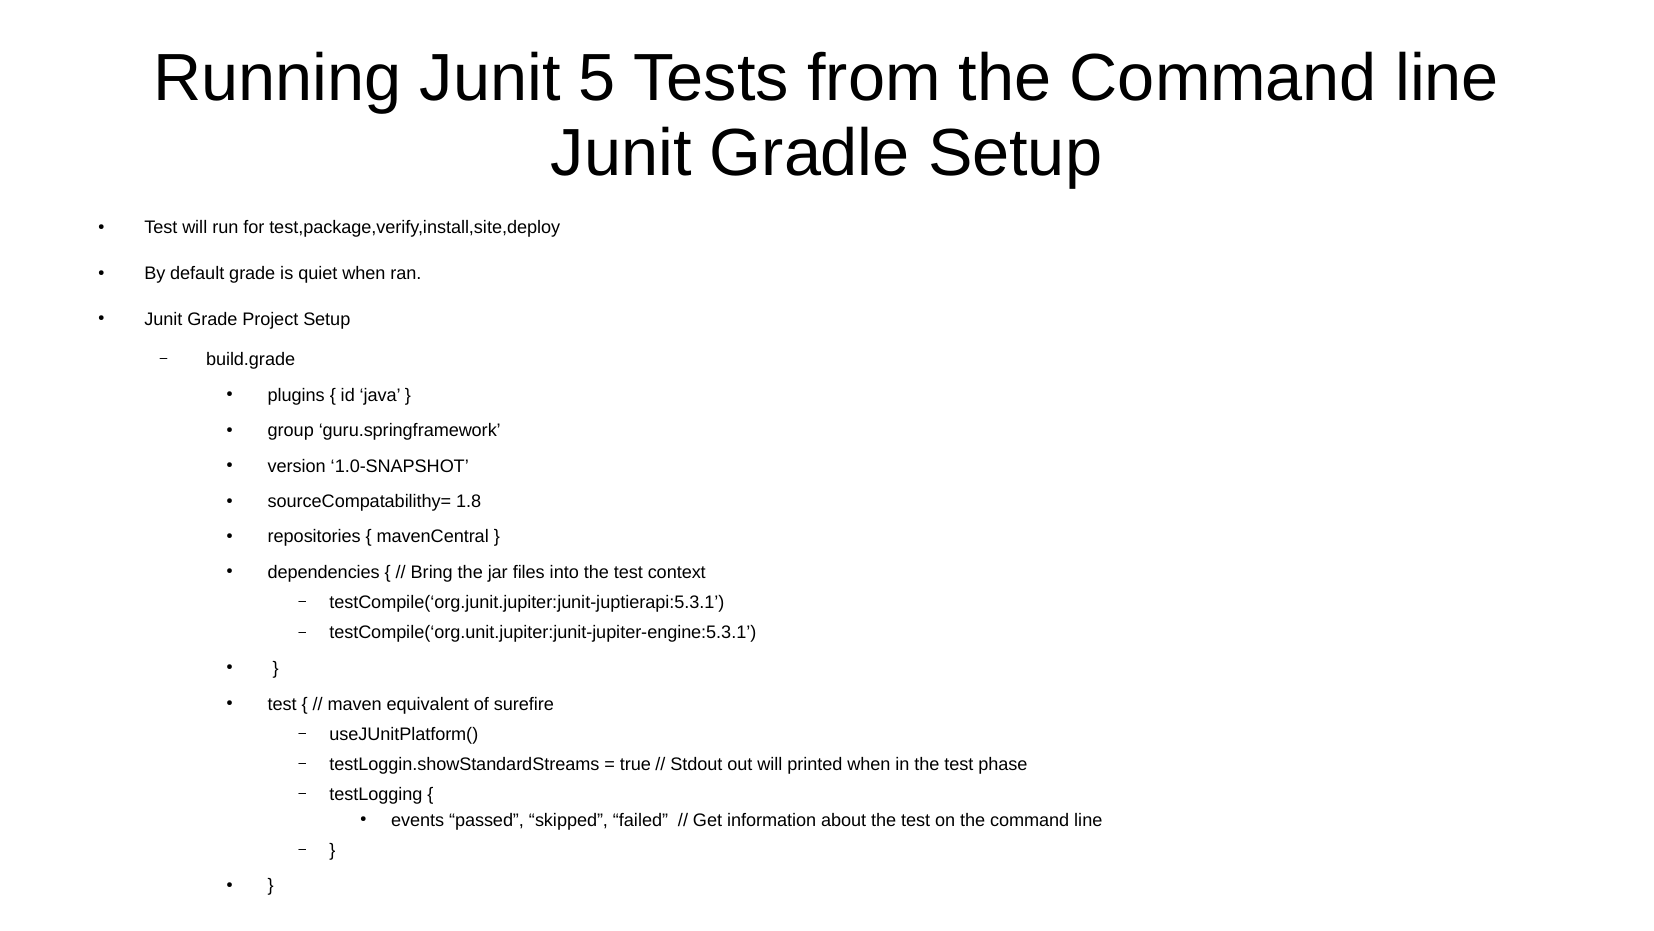

# Running Junit 5 Tests from the Command line Junit Gradle Setup
Test will run for test,package,verify,install,site,deploy
By default grade is quiet when ran.
Junit Grade Project Setup
build.grade
plugins { id ‘java’ }
group ‘guru.springframework’
version ‘1.0-SNAPSHOT’
sourceCompatabilithy= 1.8
repositories { mavenCentral }
dependencies { // Bring the jar files into the test context
testCompile(‘org.junit.jupiter:junit-juptierapi:5.3.1’)
testCompile(‘org.unit.jupiter:junit-jupiter-engine:5.3.1’)
 }
test { // maven equivalent of surefire
useJUnitPlatform()
testLoggin.showStandardStreams = true		// Stdout out will printed when in the test phase
testLogging {
events “passed”, “skipped”, “failed” // Get information about the test on the command line
}
}